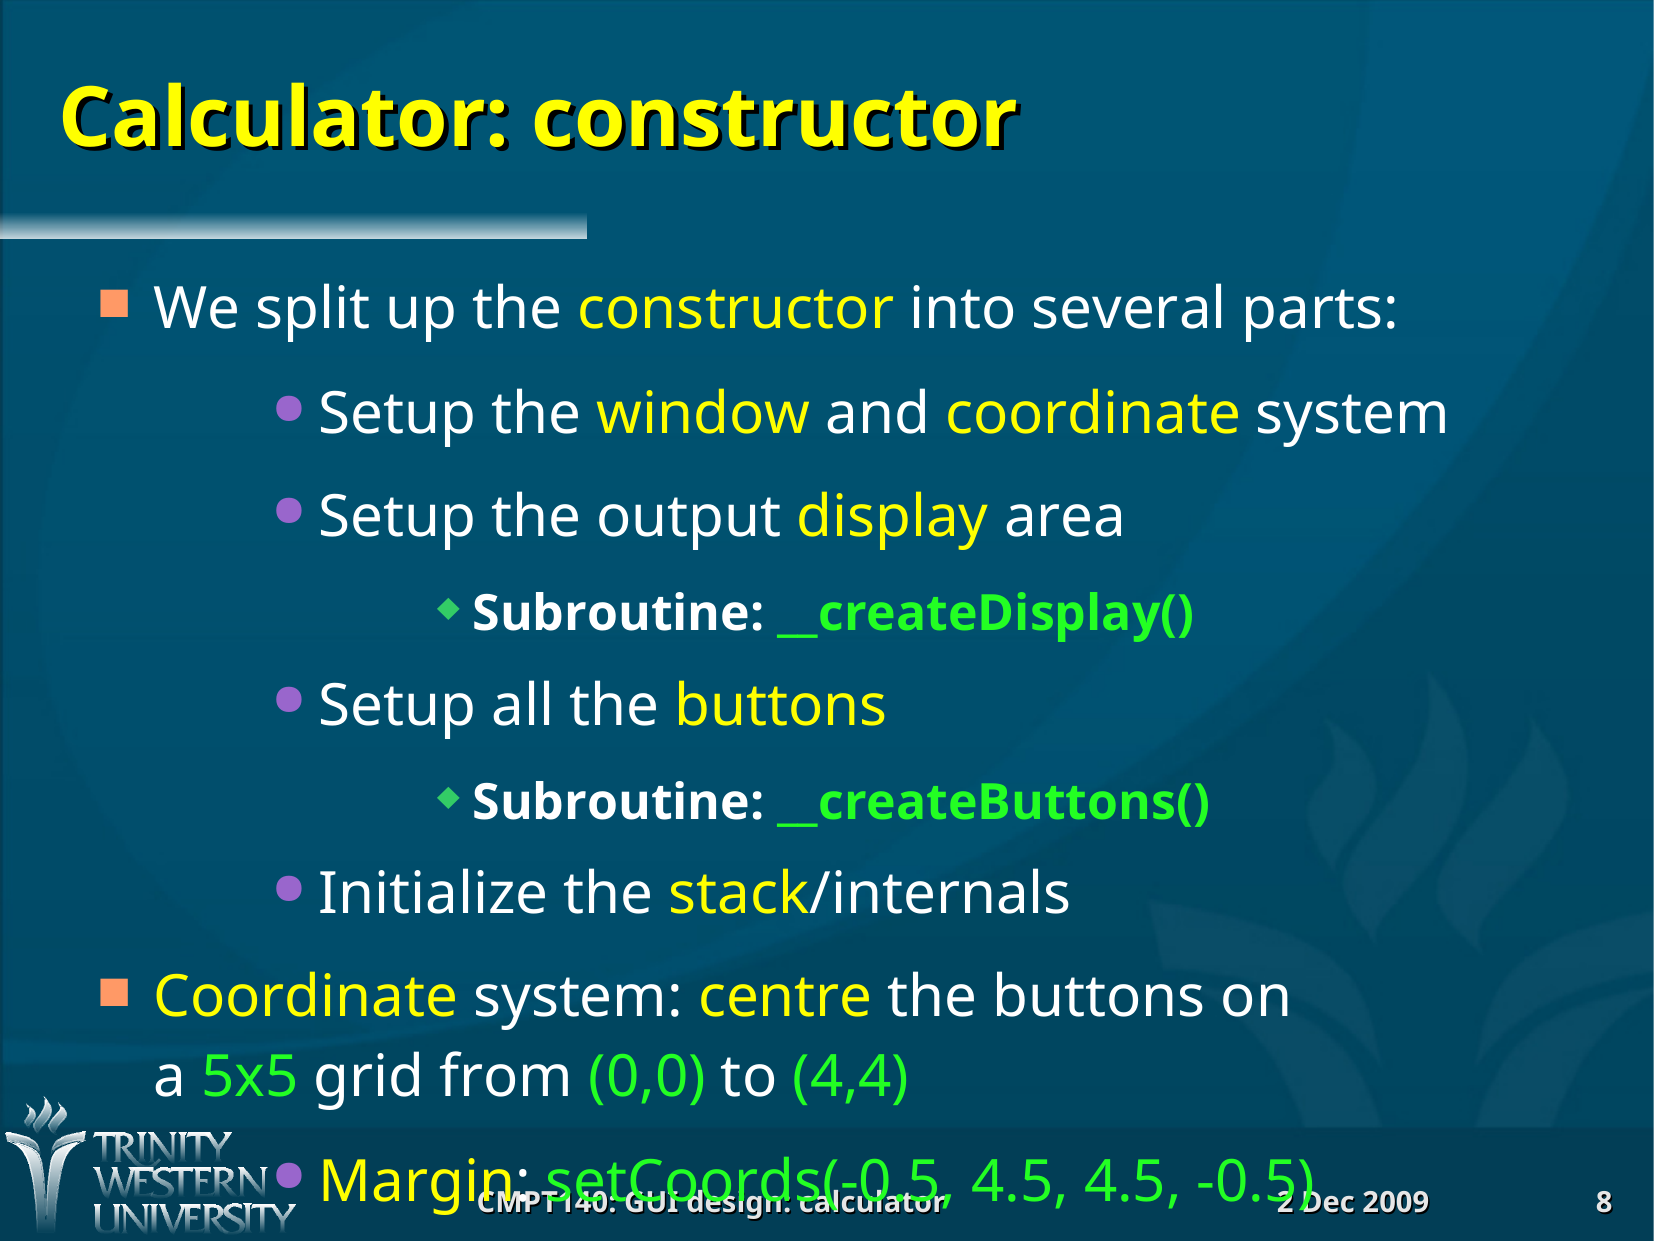

# Calculator: constructor
We split up the constructor into several parts:
Setup the window and coordinate system
Setup the output display area
Subroutine: __createDisplay()
Setup all the buttons
Subroutine: __createButtons()
Initialize the stack/internals
Coordinate system: centre the buttons on
a 5x5 grid from (0,0) to (4,4)
Margin: setCoords(-0.5, 4.5, 4.5, -0.5)
CMPT140: GUI design: calculator
2 Dec 2009
8